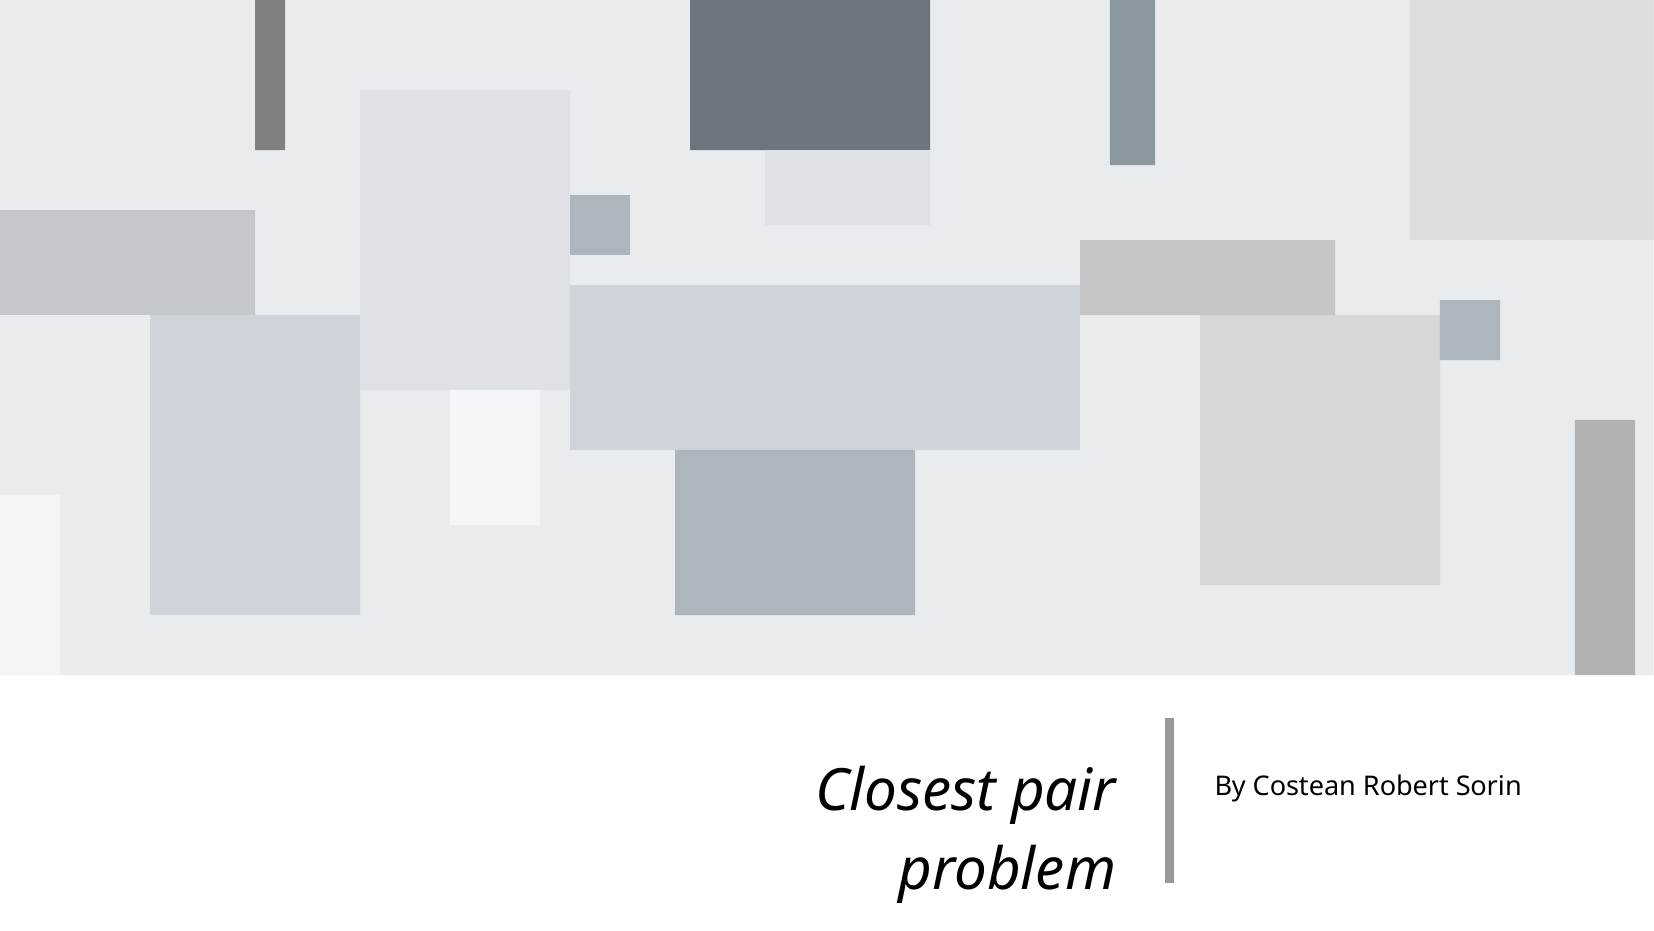

Closest pair problem
By Costean Robert Sorin